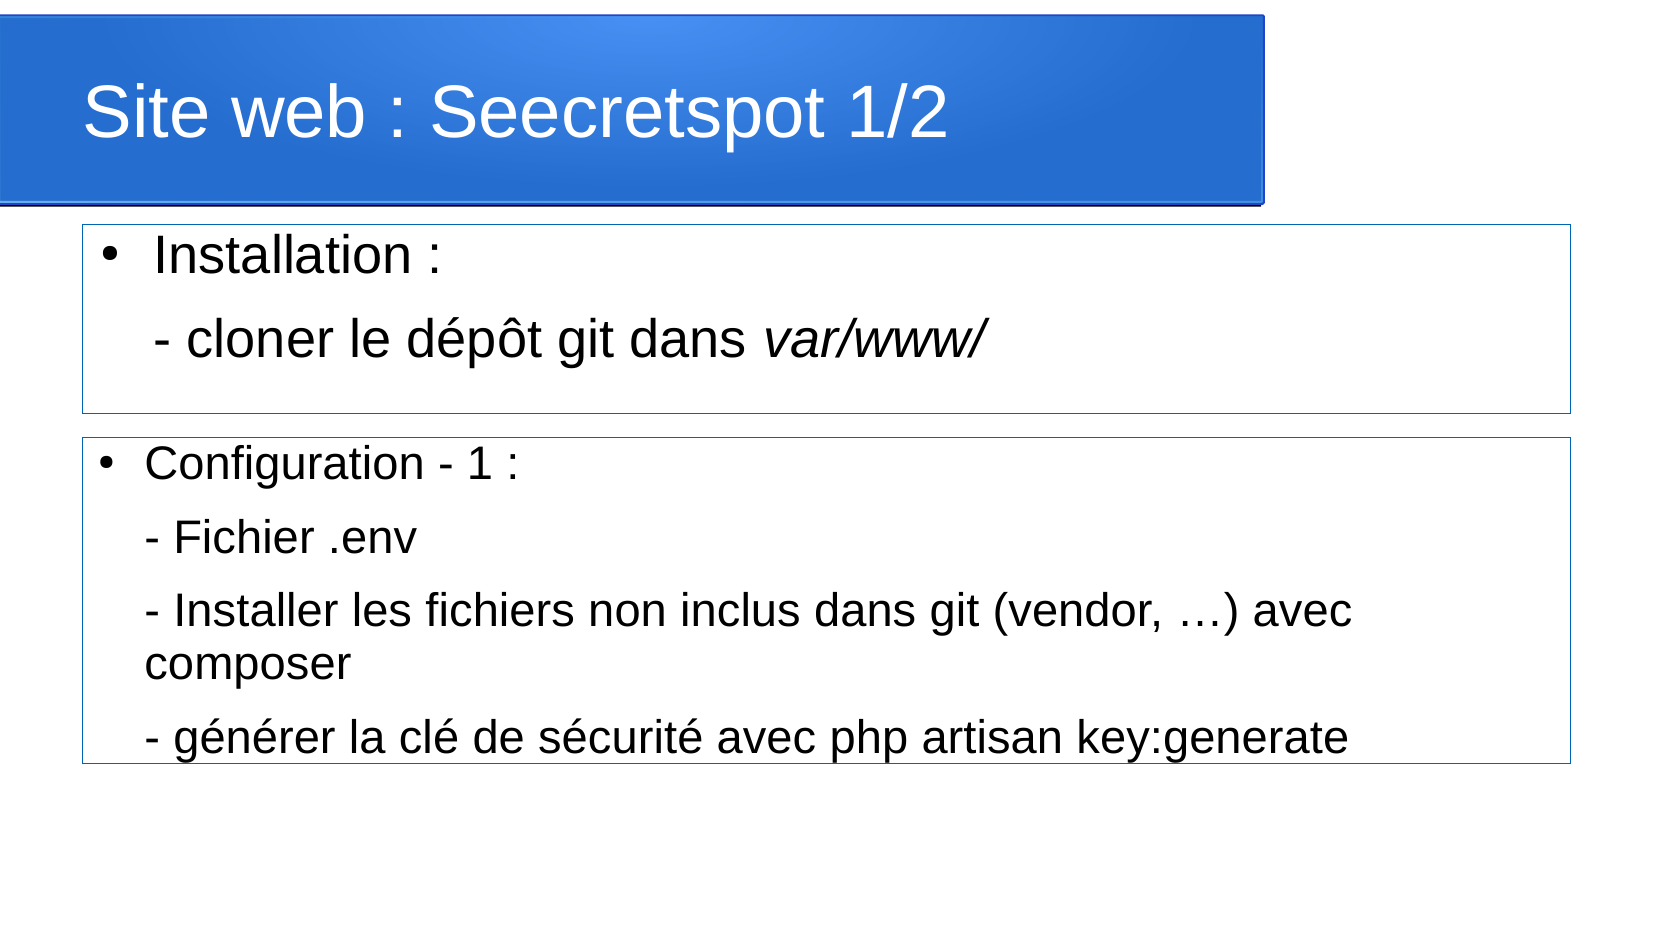

# Site web : Seecretspot 1/2
Installation :
- cloner le dépôt git dans var/www/
Configuration - 1 :
- Fichier .env
- Installer les fichiers non inclus dans git (vendor, …) avec composer
- générer la clé de sécurité avec php artisan key:generate